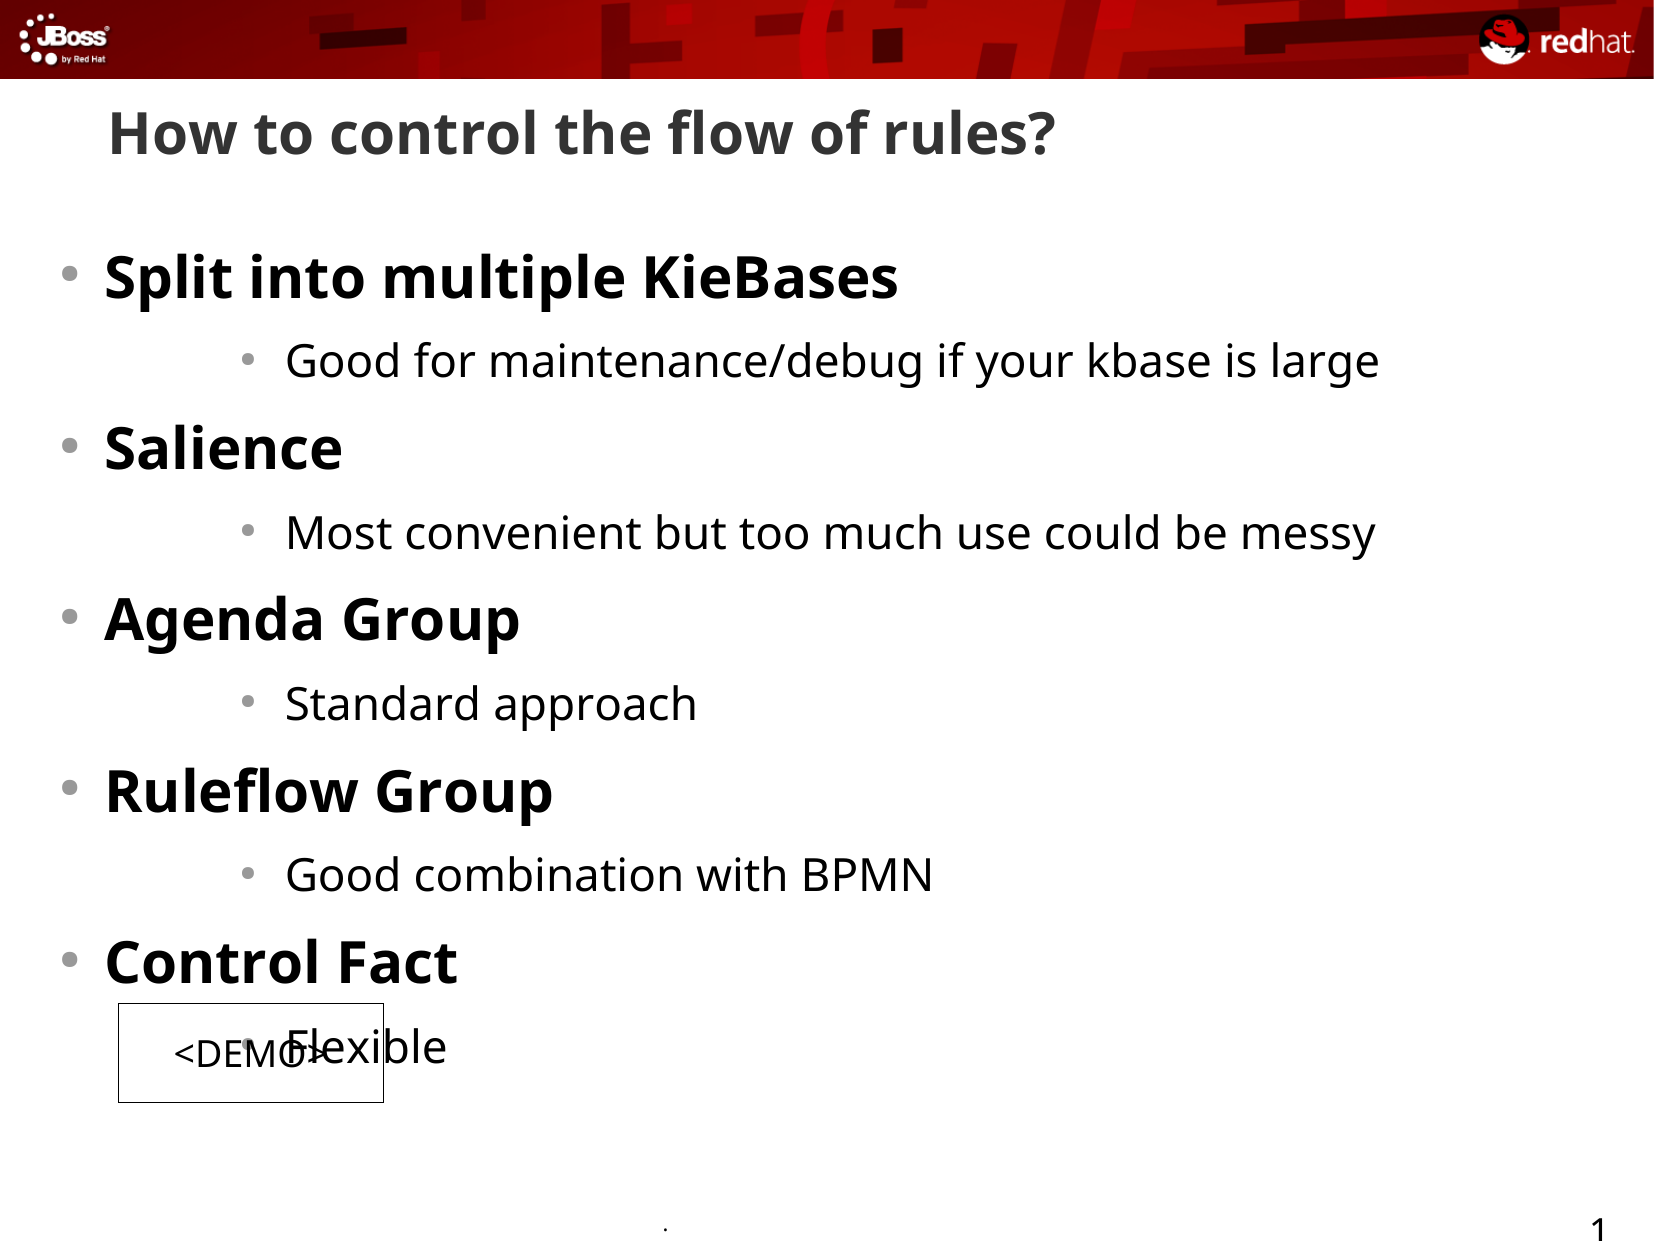

# How to control the flow of rules?
Split into multiple KieBases
Good for maintenance/debug if your kbase is large
Salience
Most convenient but too much use could be messy
Agenda Group
Standard approach
Ruleflow Group
Good combination with BPMN
Control Fact
Flexible
<DEMO>